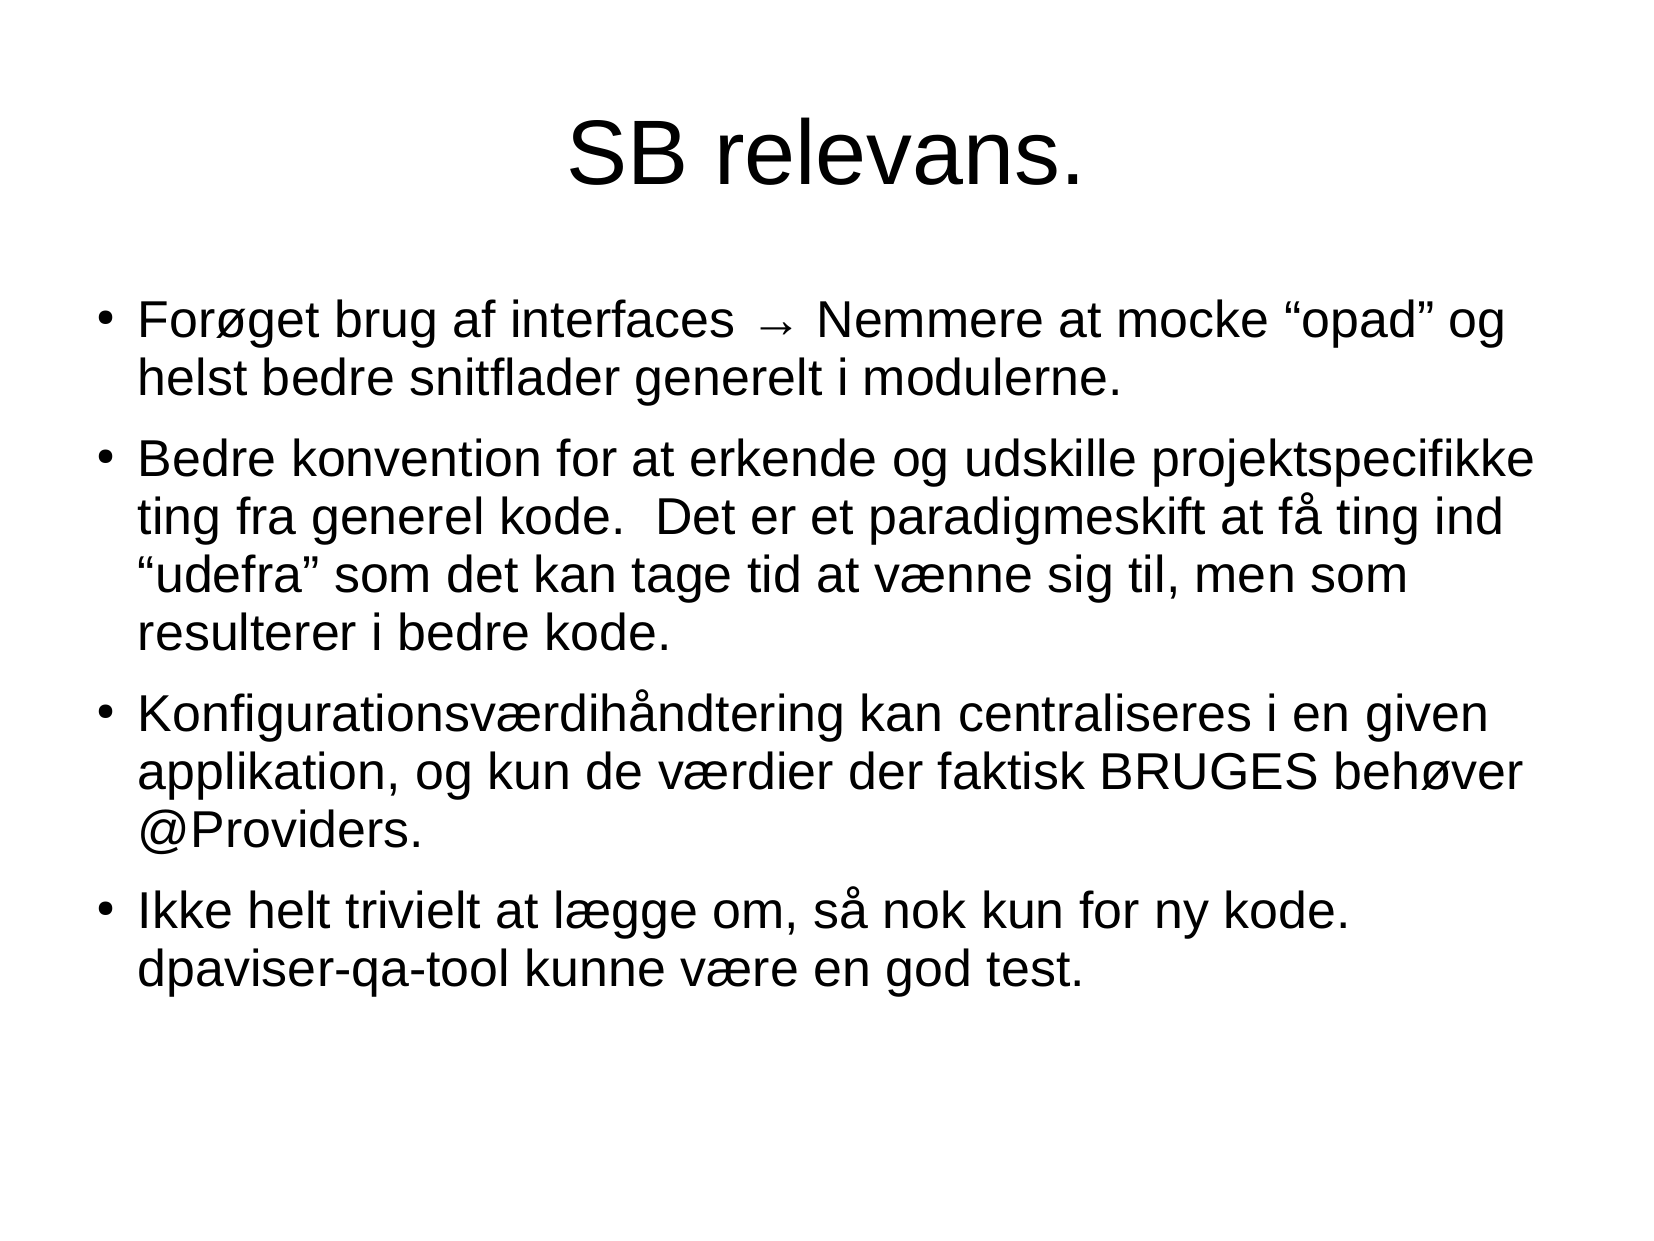

# SB relevans.
Forøget brug af interfaces → Nemmere at mocke “opad” og helst bedre snitflader generelt i modulerne.
Bedre konvention for at erkende og udskille projektspecifikke ting fra generel kode. Det er et paradigmeskift at få ting ind “udefra” som det kan tage tid at vænne sig til, men som resulterer i bedre kode.
Konfigurationsværdihåndtering kan centraliseres i en given applikation, og kun de værdier der faktisk BRUGES behøver @Providers.
Ikke helt trivielt at lægge om, så nok kun for ny kode.
dpaviser-qa-tool kunne være en god test.